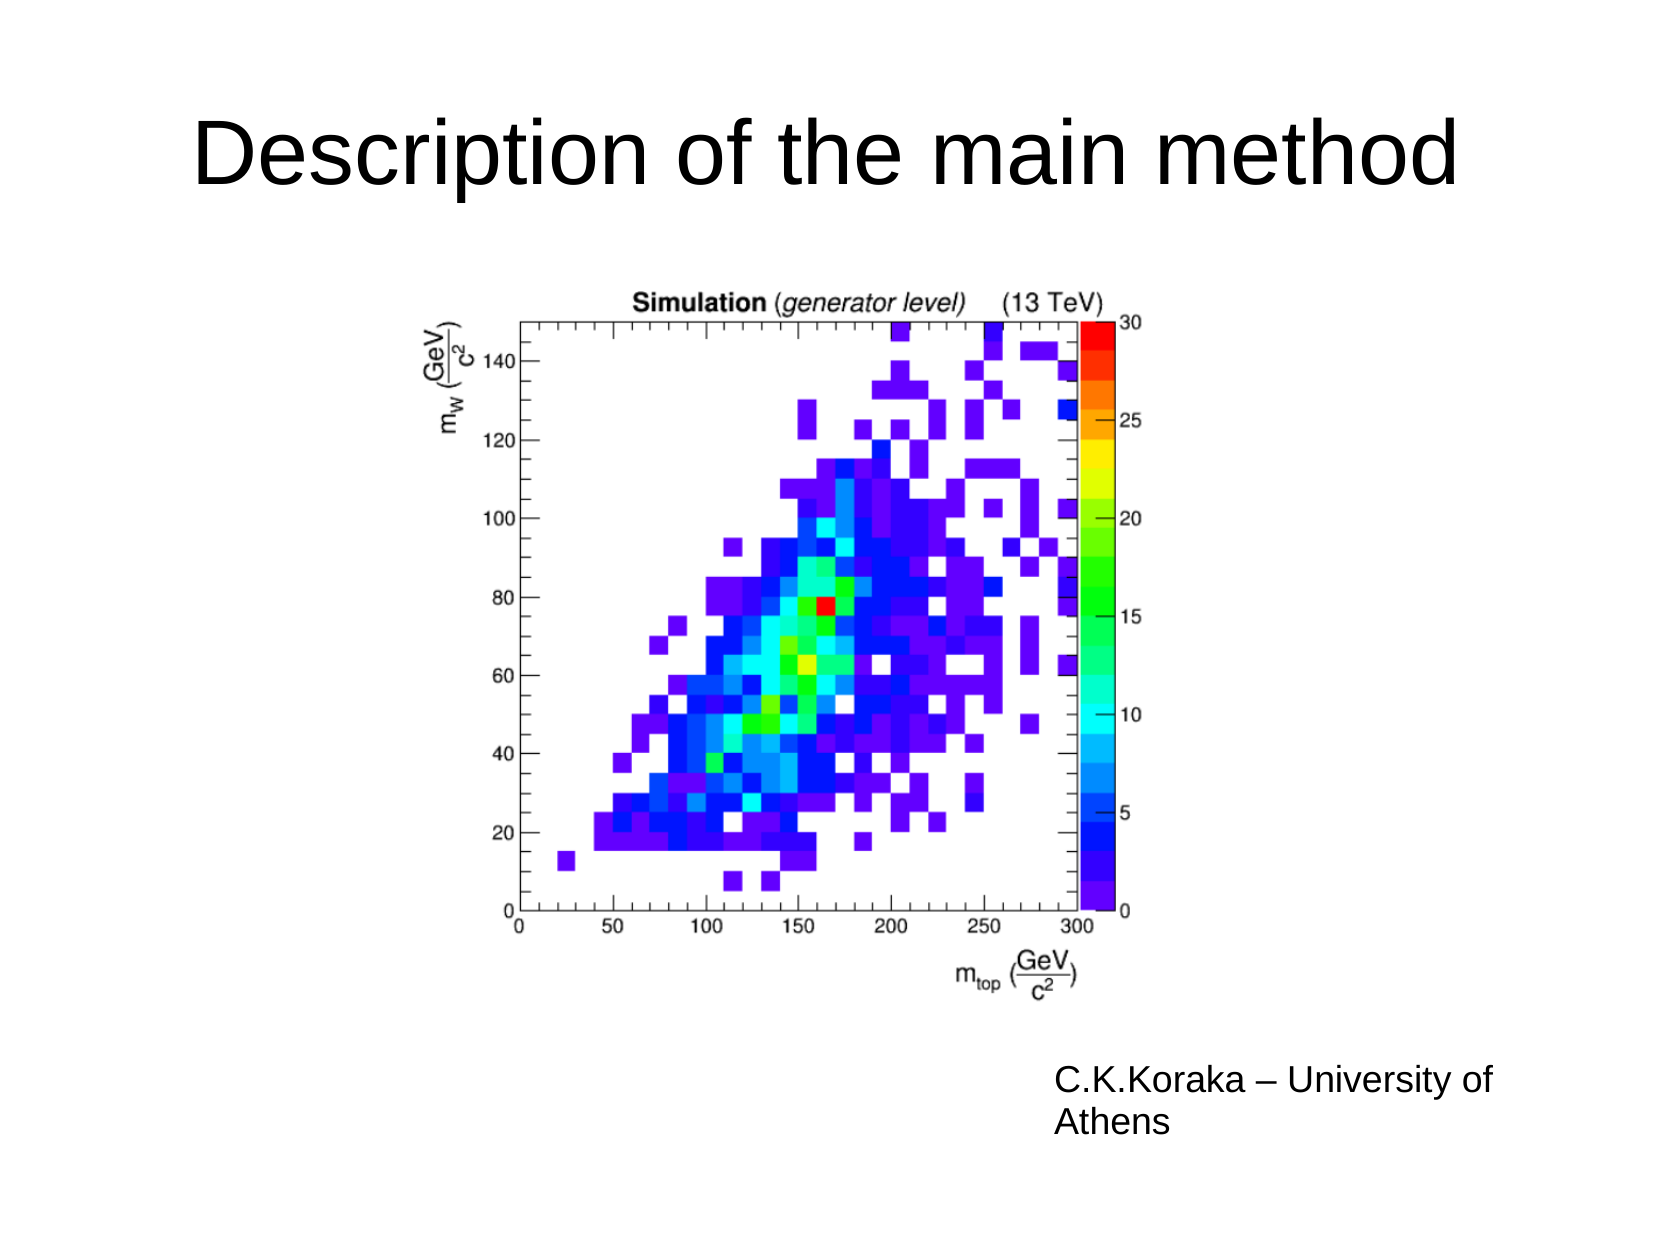

# Description of the main method
C.K.Koraka – University of Athens